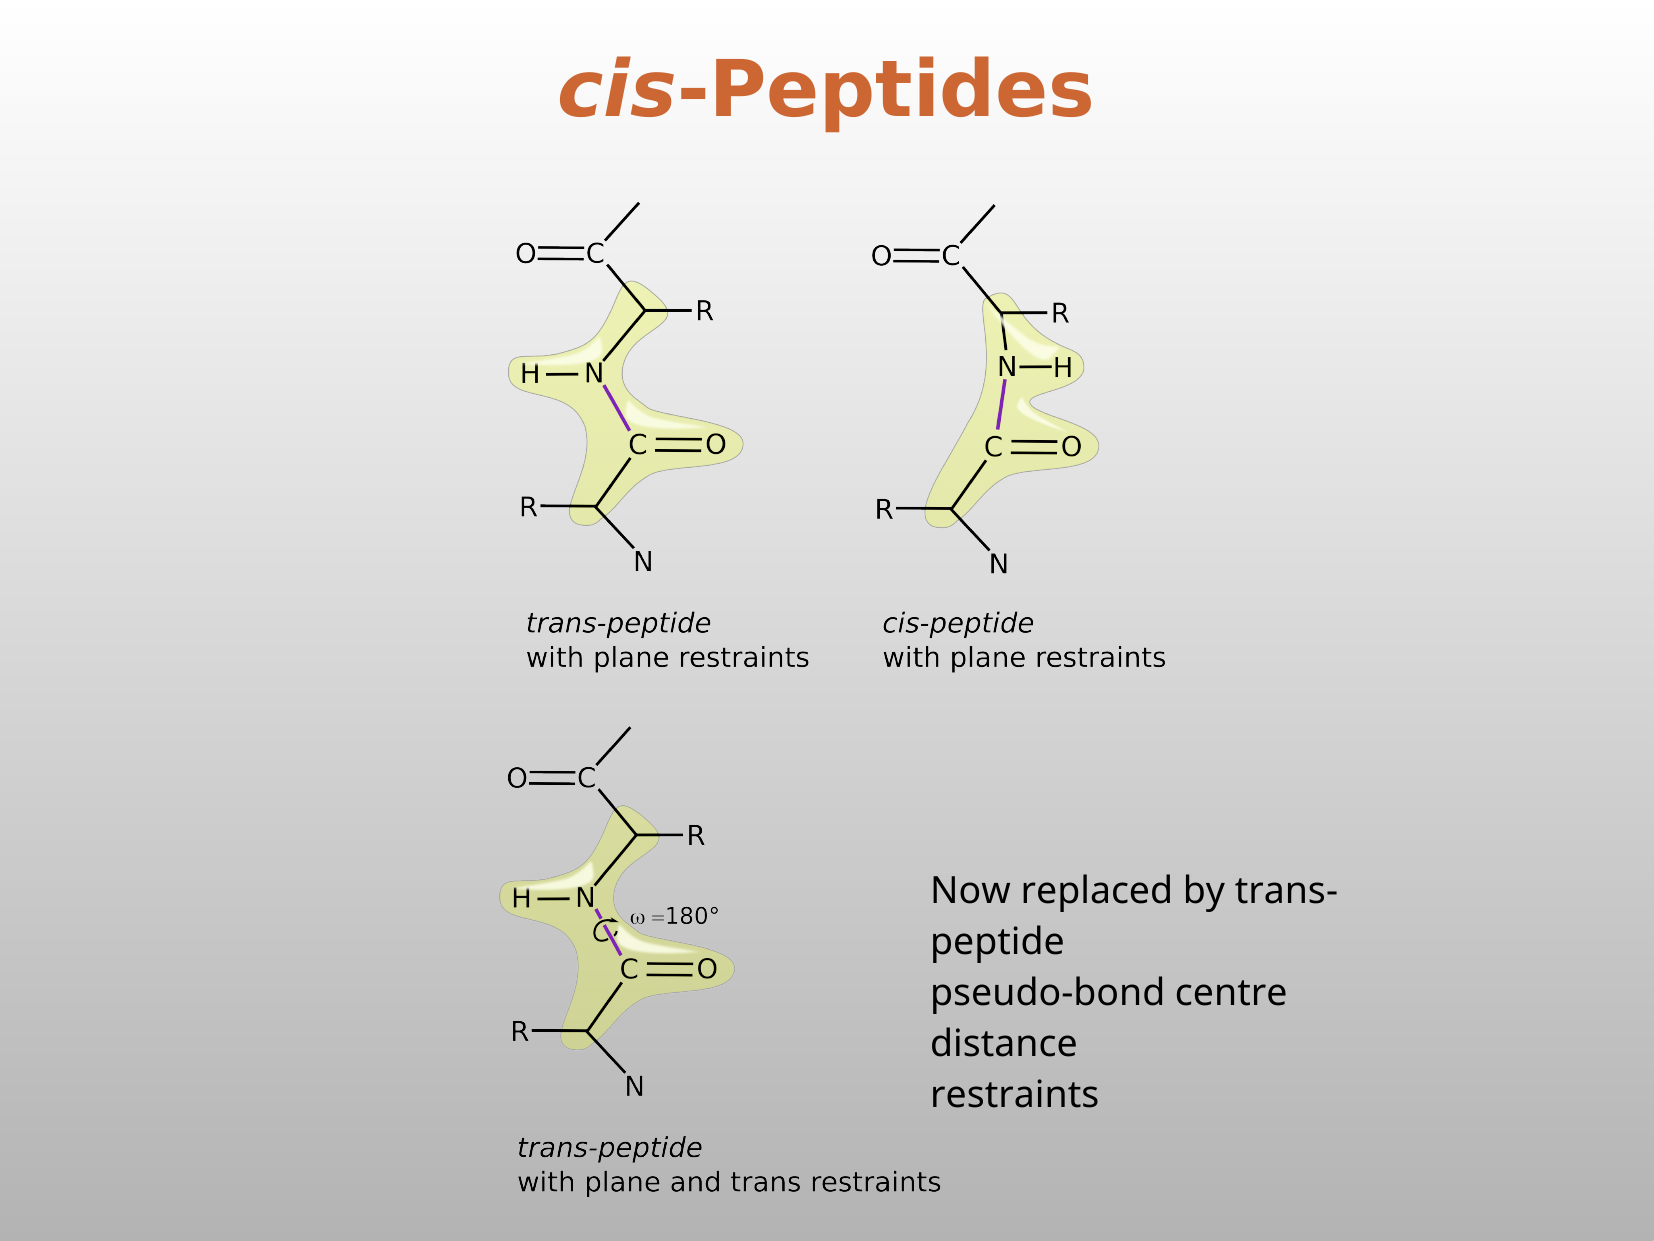

# cis-Peptides
Now replaced by trans-peptide
pseudo-bond centre distance
restraints